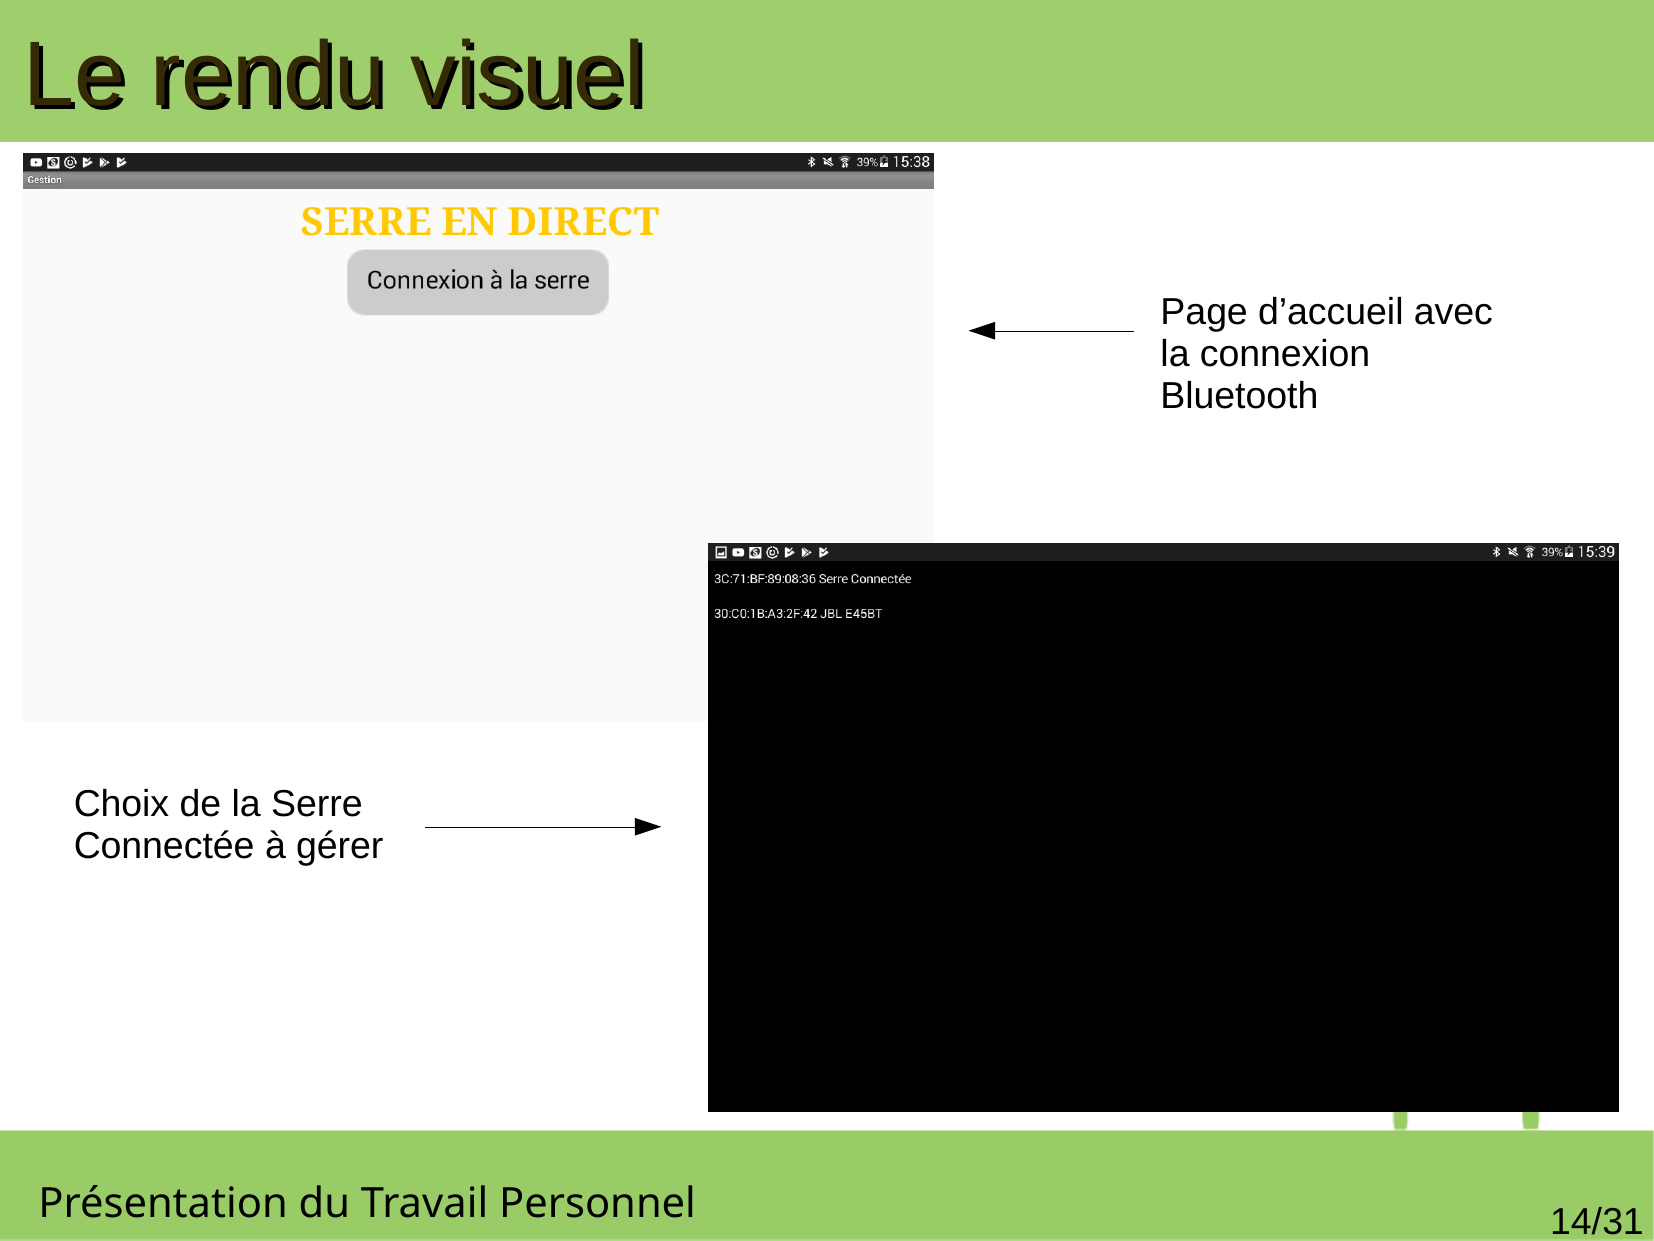

# Le rendu visuel
Page d’accueil avec la connexion Bluetooth
Choix de la Serre Connectée à gérer
Présentation du Travail Personnel